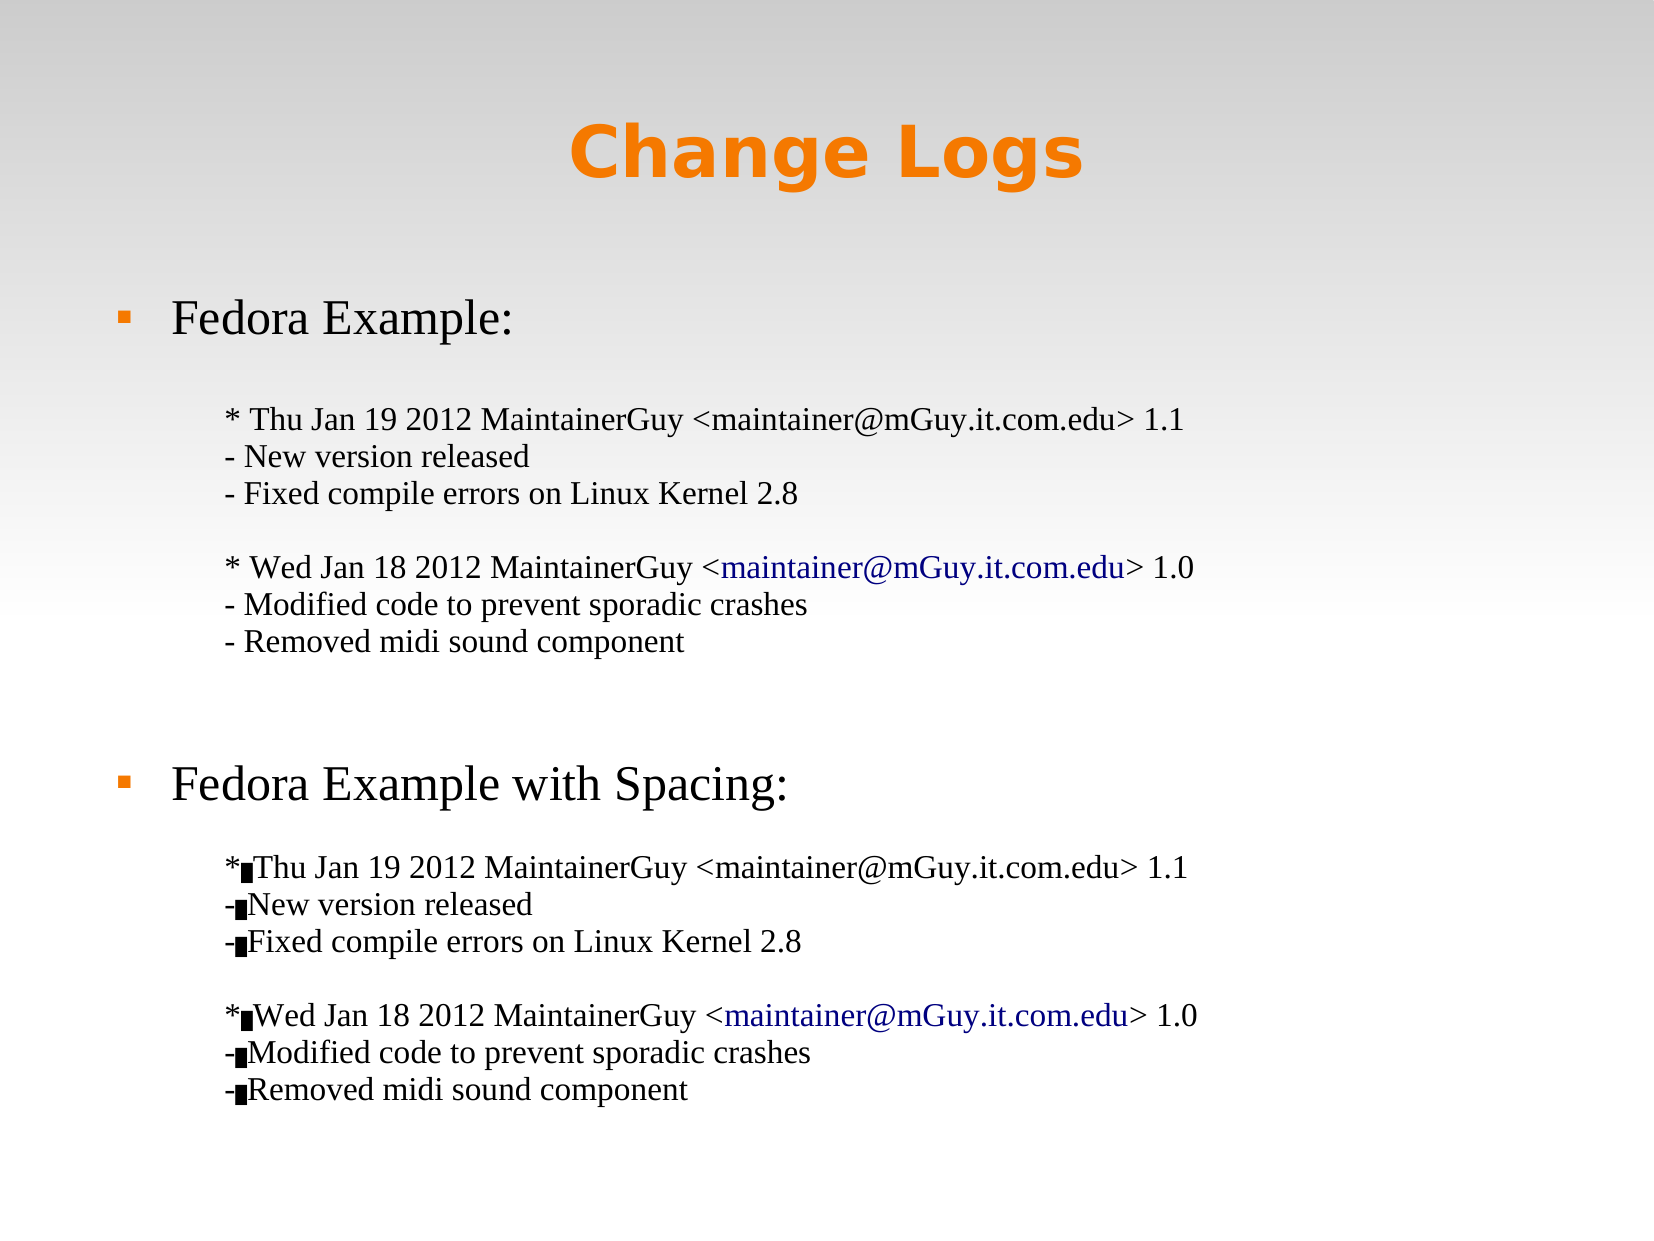

# Change Logs
Fedora Example:
* Thu Jan 19 2012 MaintainerGuy <maintainer@mGuy.it.com.edu> 1.1
- New version released
- Fixed compile errors on Linux Kernel 2.8
* Wed Jan 18 2012 MaintainerGuy <maintainer@mGuy.it.com.edu> 1.0
- Modified code to prevent sporadic crashes
- Removed midi sound component
Fedora Example with Spacing:
*█Thu Jan 19 2012 MaintainerGuy <maintainer@mGuy.it.com.edu> 1.1
-█New version released
-█Fixed compile errors on Linux Kernel 2.8
*█Wed Jan 18 2012 MaintainerGuy <maintainer@mGuy.it.com.edu> 1.0
-█Modified code to prevent sporadic crashes
-█Removed midi sound component